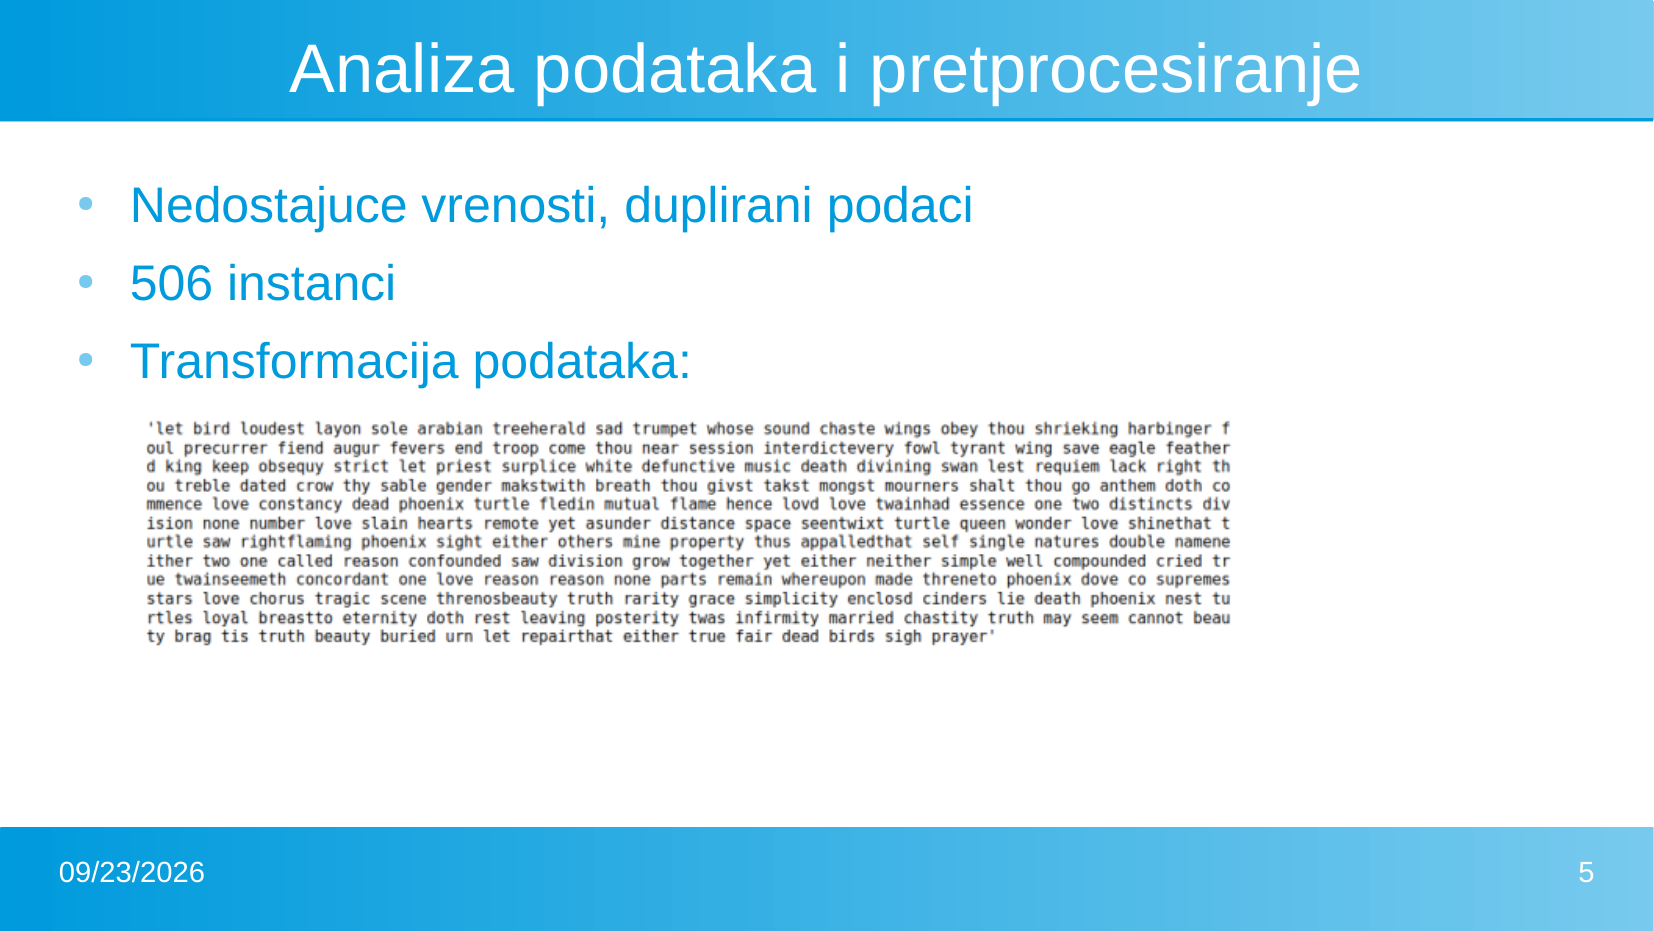

# Analiza podataka i pretprocesiranje
Nedostajuce vrenosti, duplirani podaci
506 instanci
Transformacija podataka:
5